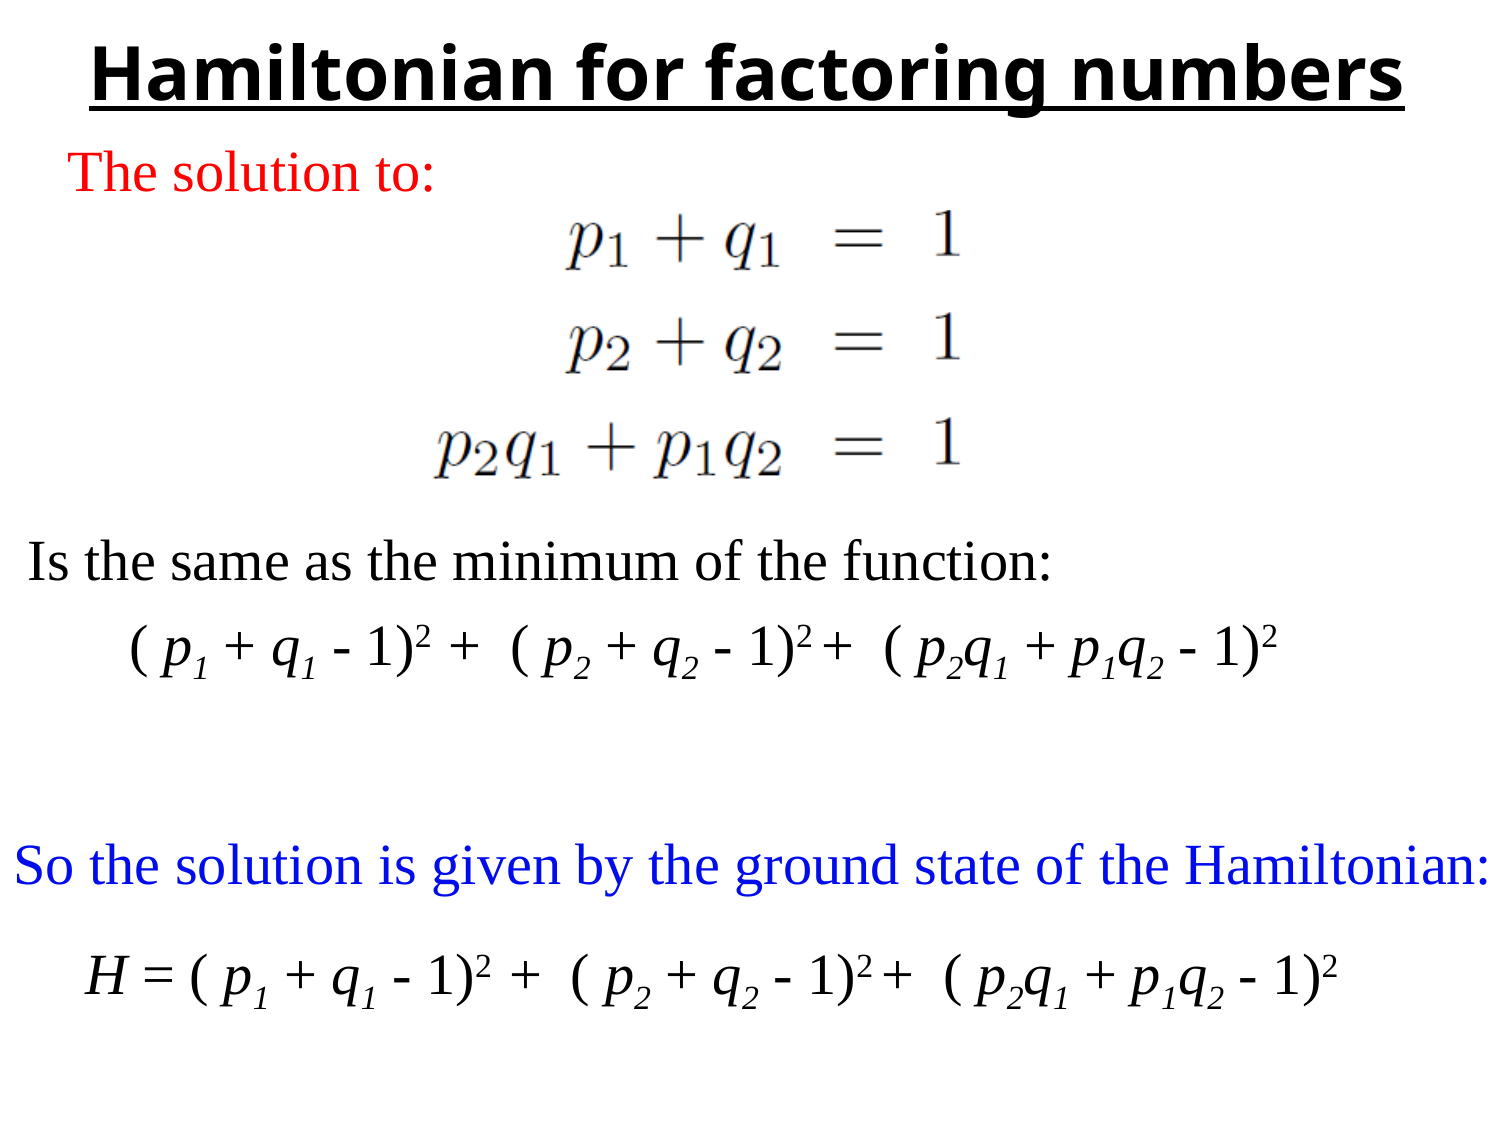

Hamiltonian for factoring numbers
The solution to:
 Is the same as the minimum of the function:
 ( p1 + q1 - 1)2 + ( p2 + q2 - 1)2 + ( p2q1 + p1q2 - 1)2
So the solution is given by the ground state of the Hamiltonian:
 H = ( p1 + q1 - 1)2 + ( p2 + q2 - 1)2 + ( p2q1 + p1q2 - 1)2